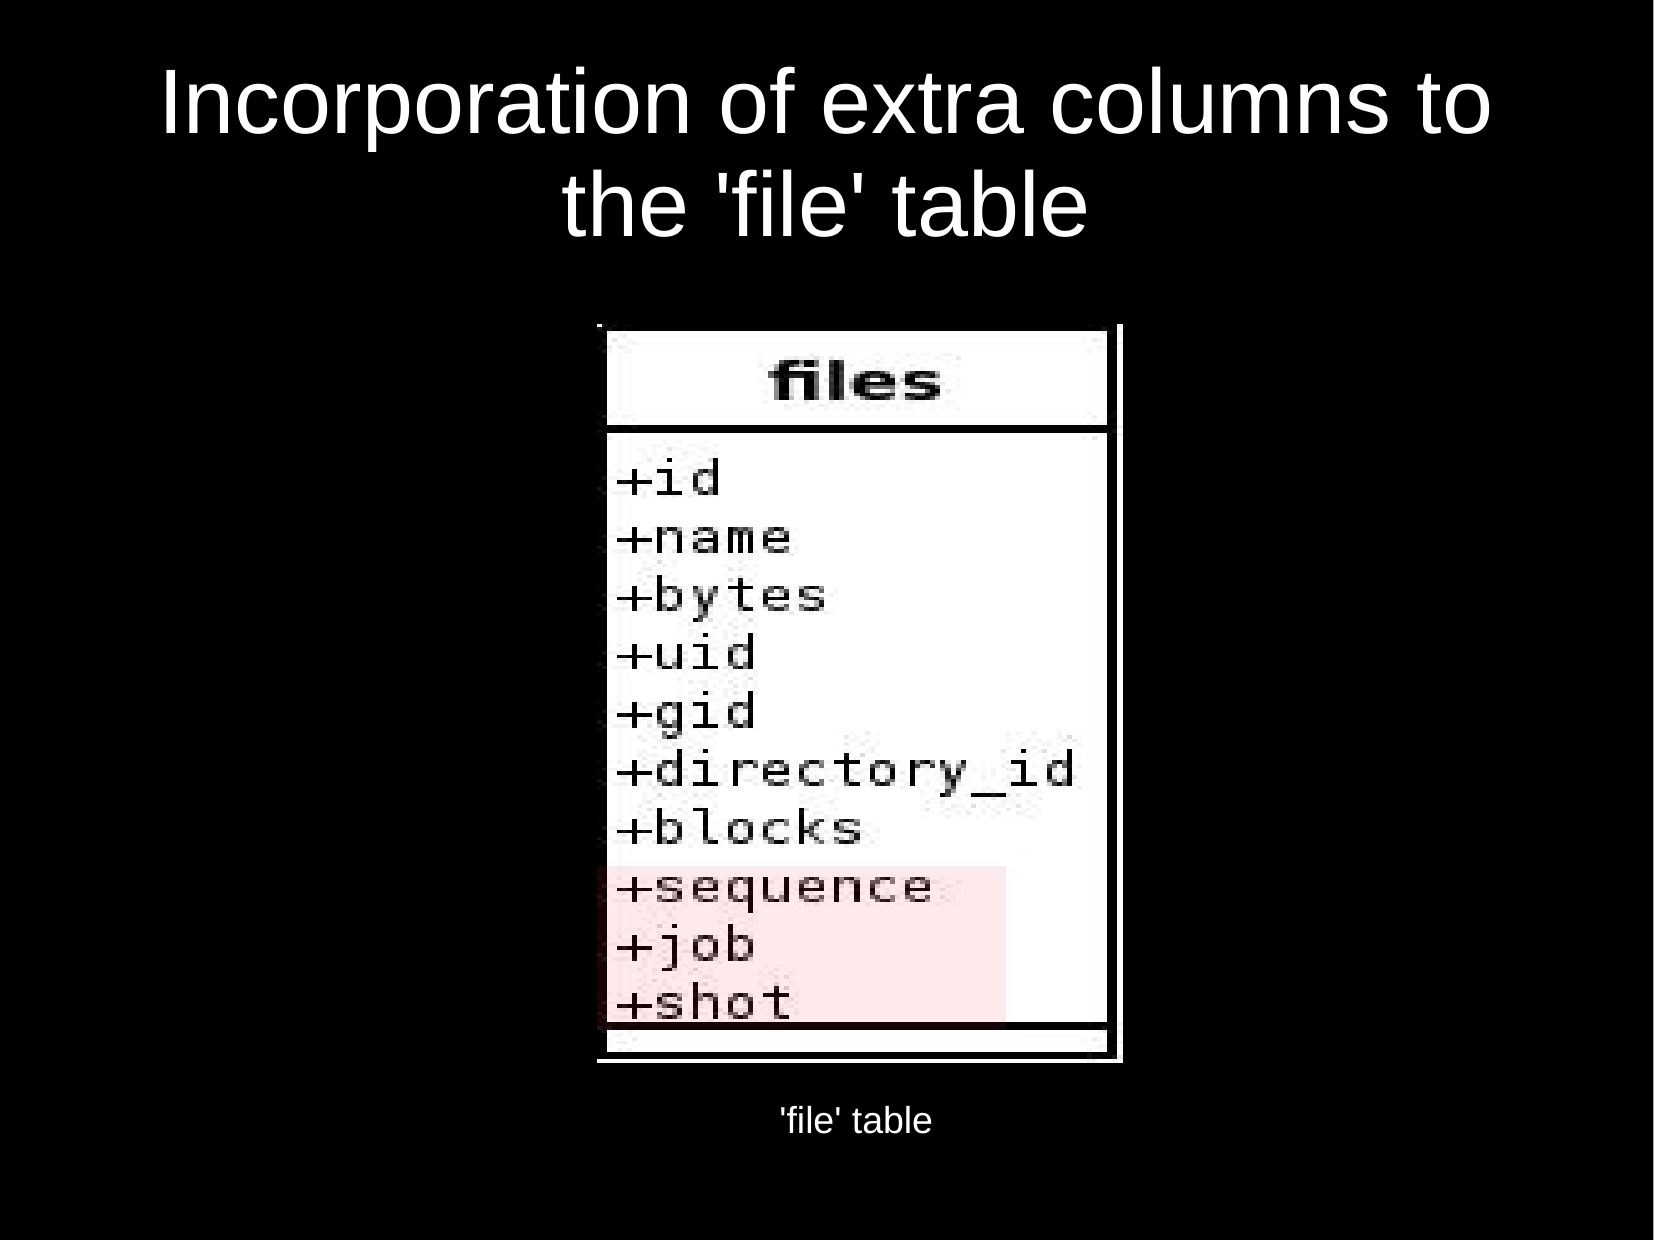

# Incorporation of extra columns to the 'file' table
'file' table